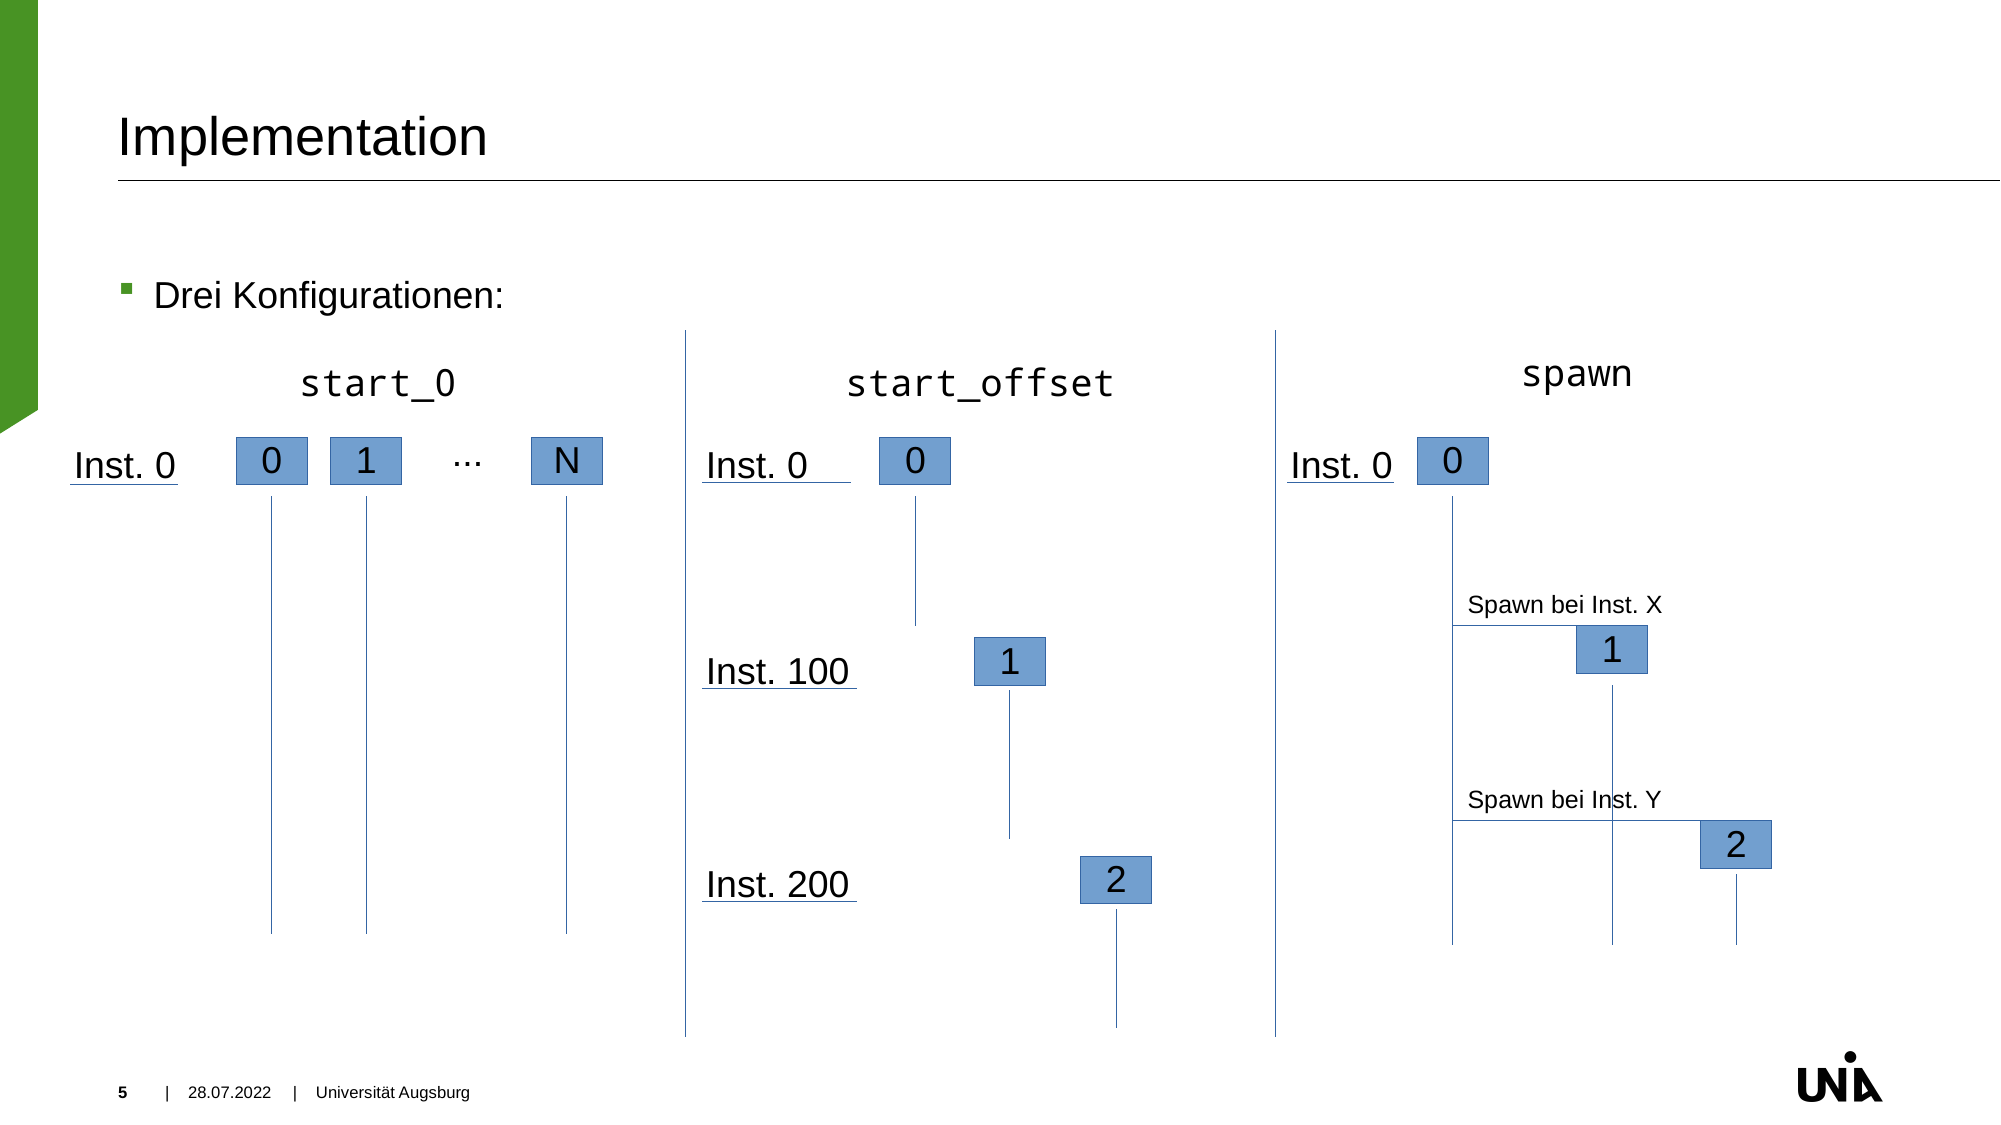

# Implementation
Drei Konfigurationen:
spawn
start_0
start_offset
...
Inst. 0
0
1
N
Inst. 0
0
Inst. 0
0
Spawn bei Inst. X
1
1
Inst. 100
Spawn bei Inst. Y
2
Inst. 200
2
| 28.07.2022
| Universität Augsburg